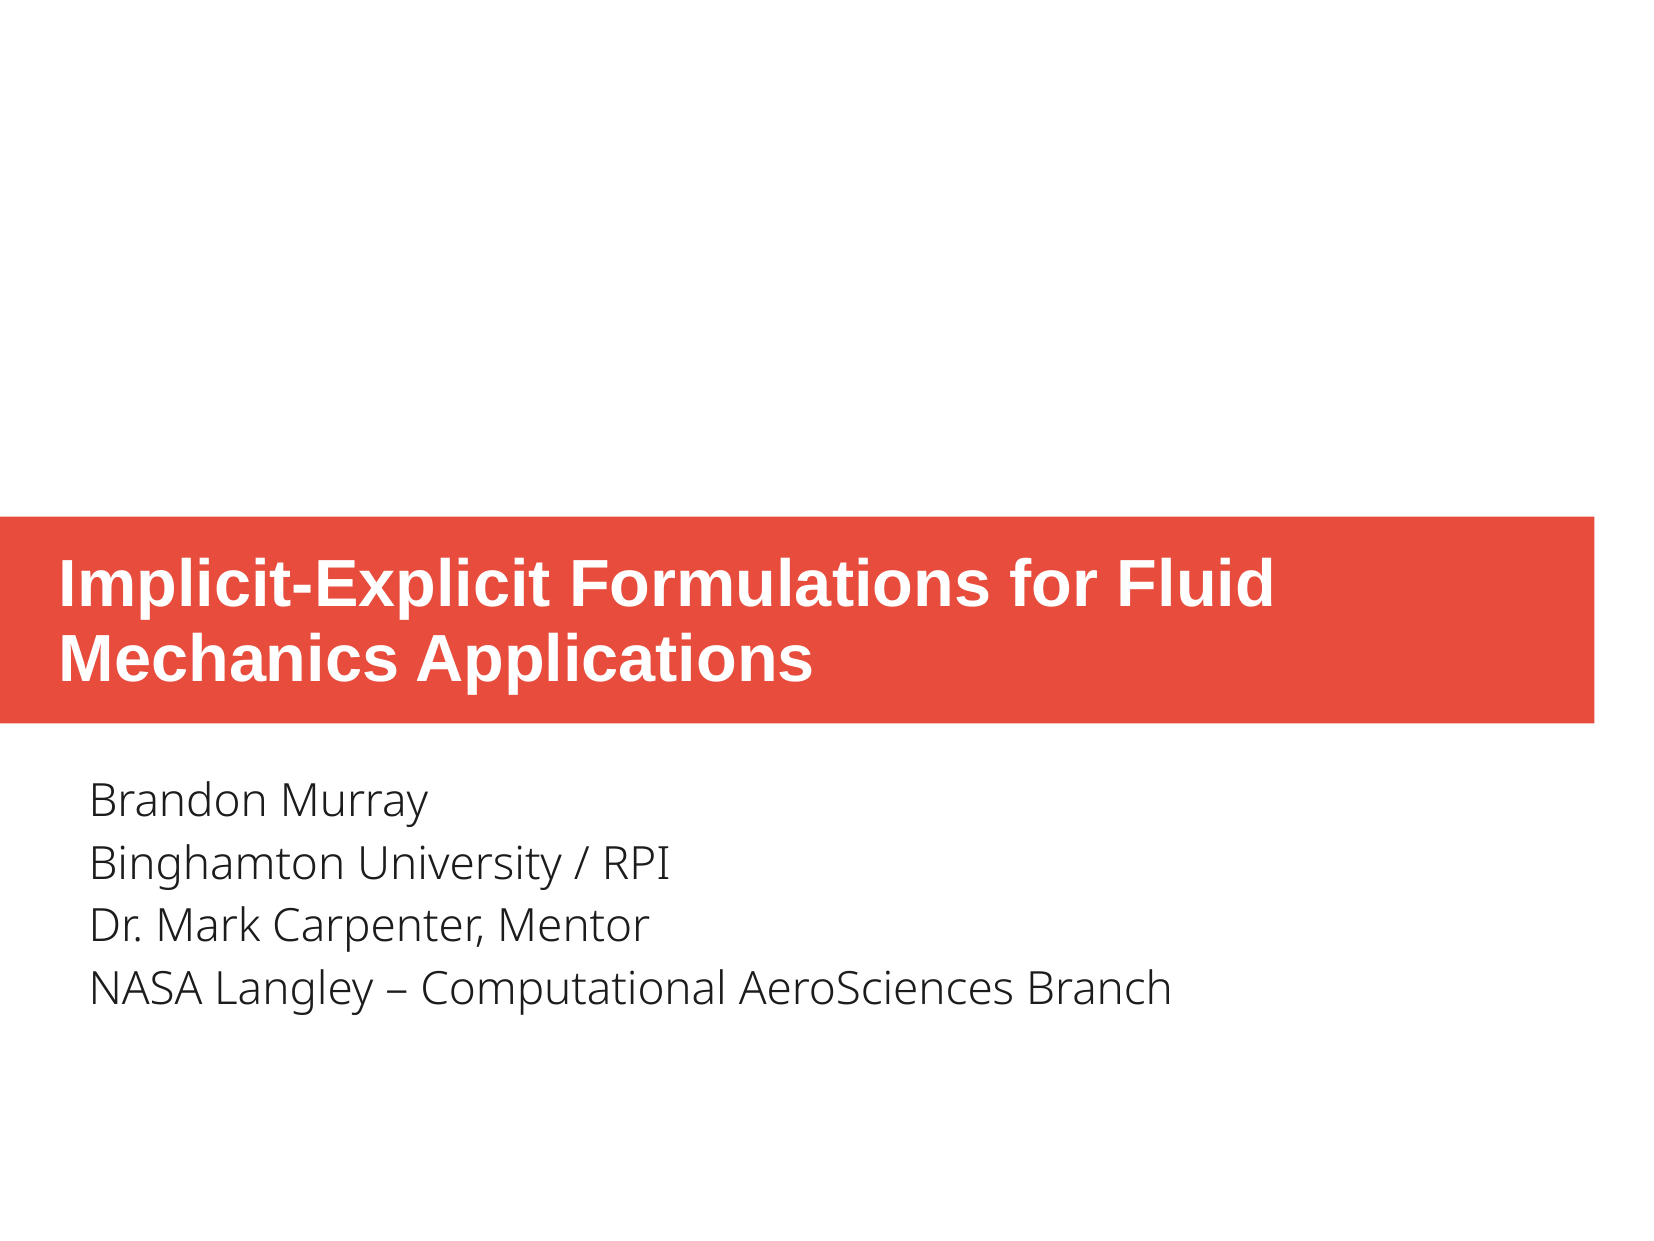

# Implicit-Explicit Formulations for Fluid Mechanics Applications
Brandon Murray
Binghamton University / RPI
Dr. Mark Carpenter, Mentor
NASA Langley – Computational AeroSciences Branch